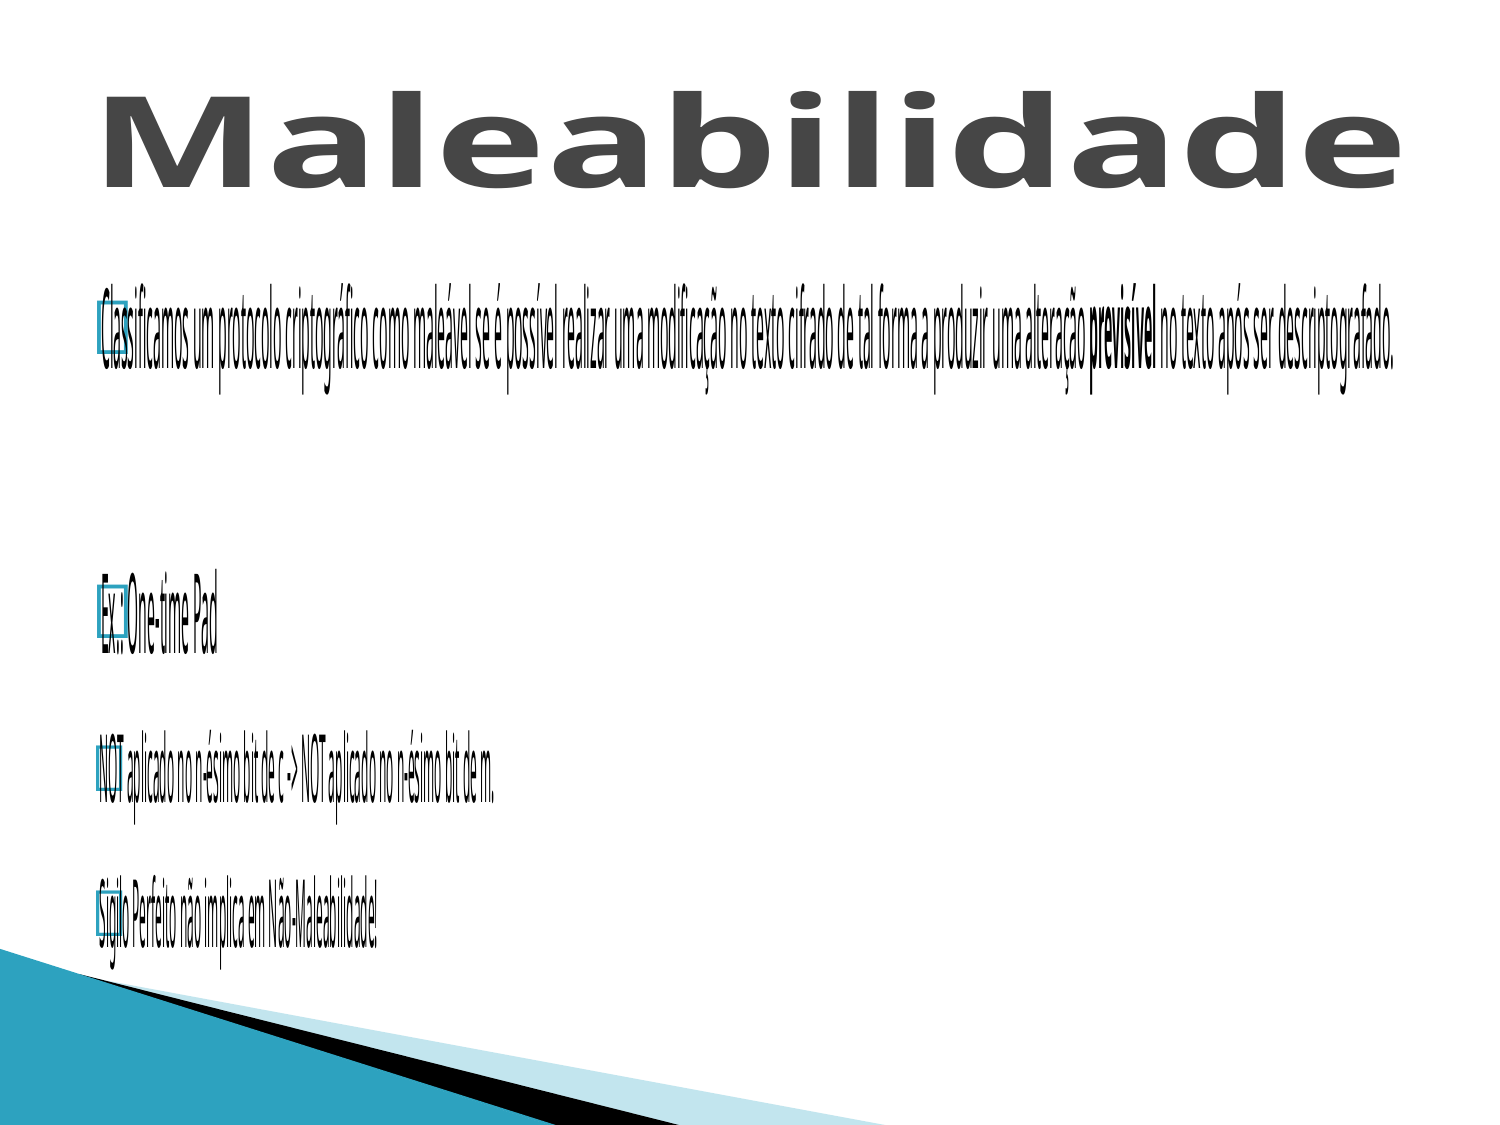

Maleabilidade
Classificamos um protocolo criptográfico como maleável se é possível realizar uma modificação no texto cifrado de tal forma a produzir uma alteração previsível no texto após ser descriptografado.
Ex.: One-time Pad
NOT aplicado no n-ésimo bit de c -> NOT aplicado no n-ésimo bit de m.
Sigilo Perfeito não implica em Não-Maleabilidade!